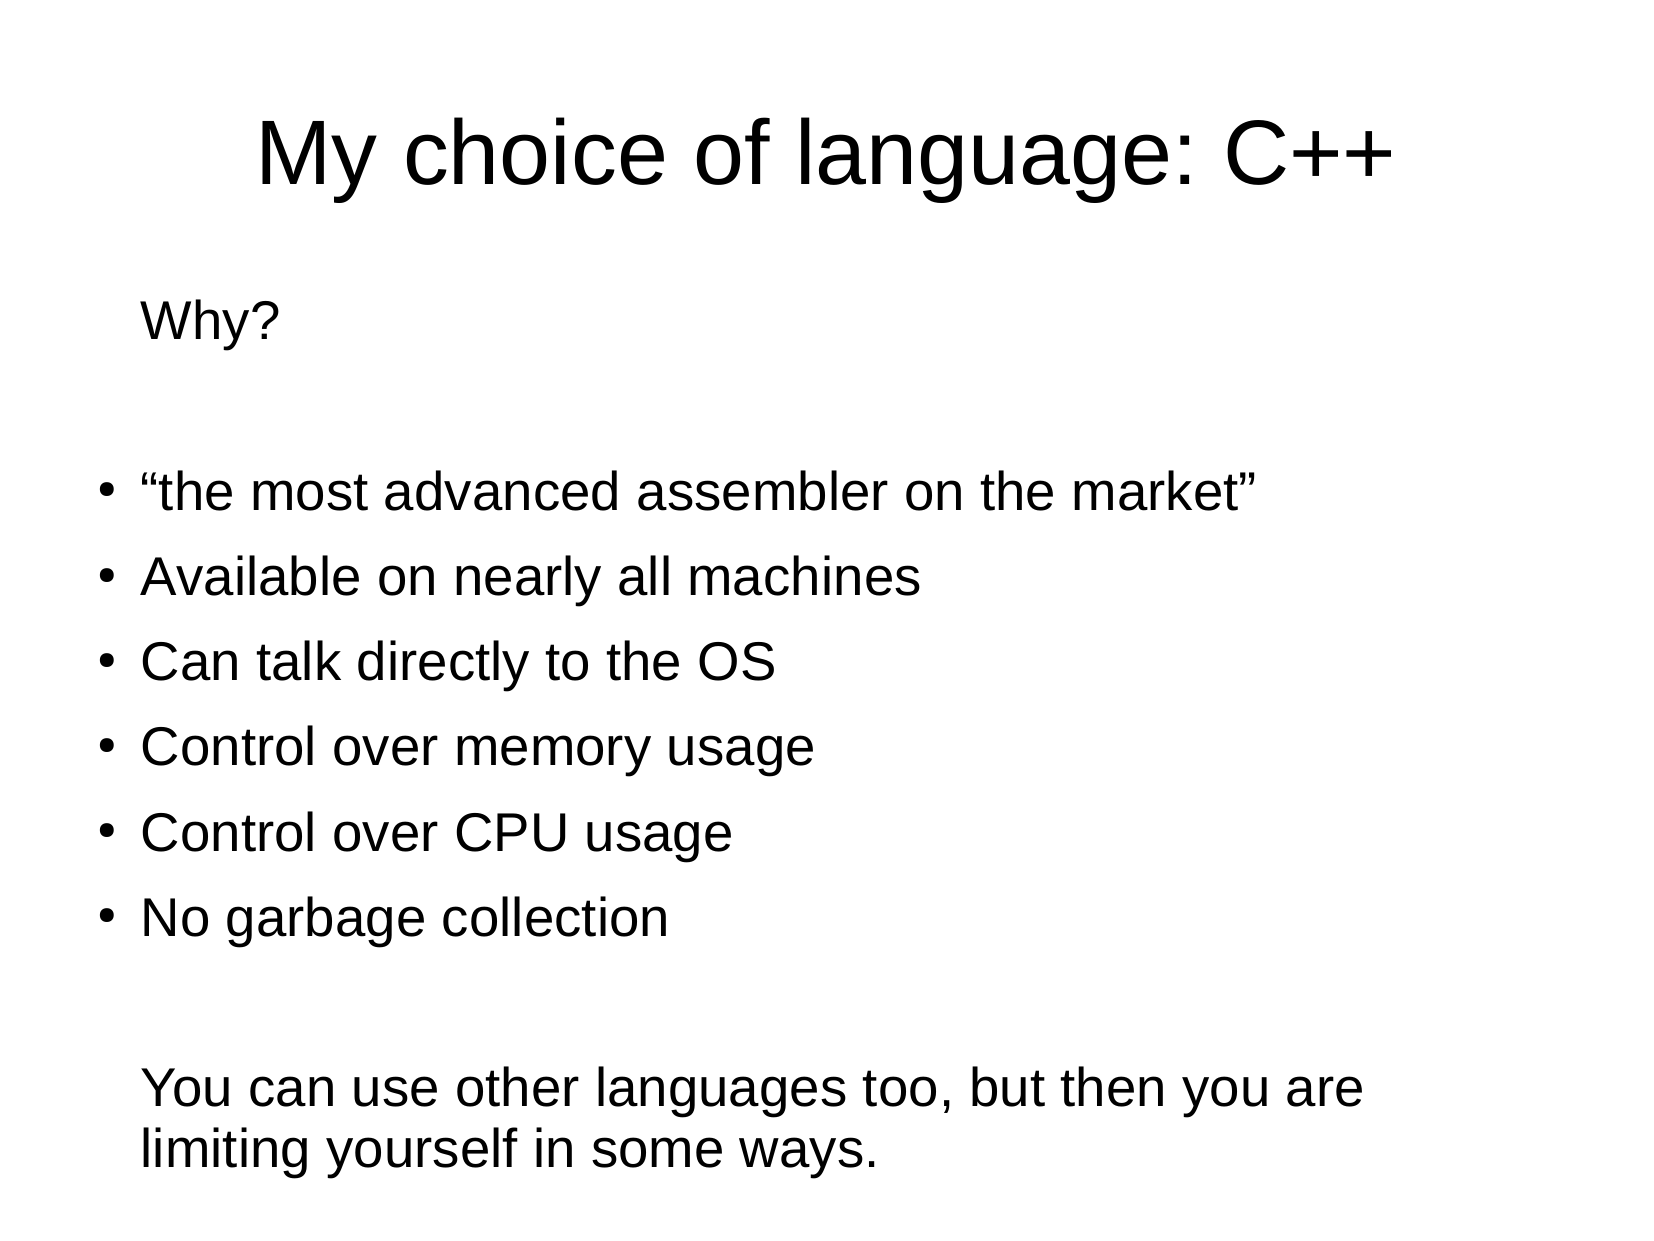

# My choice of language: C++
Why?
“the most advanced assembler on the market”
Available on nearly all machines
Can talk directly to the OS
Control over memory usage
Control over CPU usage
No garbage collection
You can use other languages too, but then you are limiting yourself in some ways.